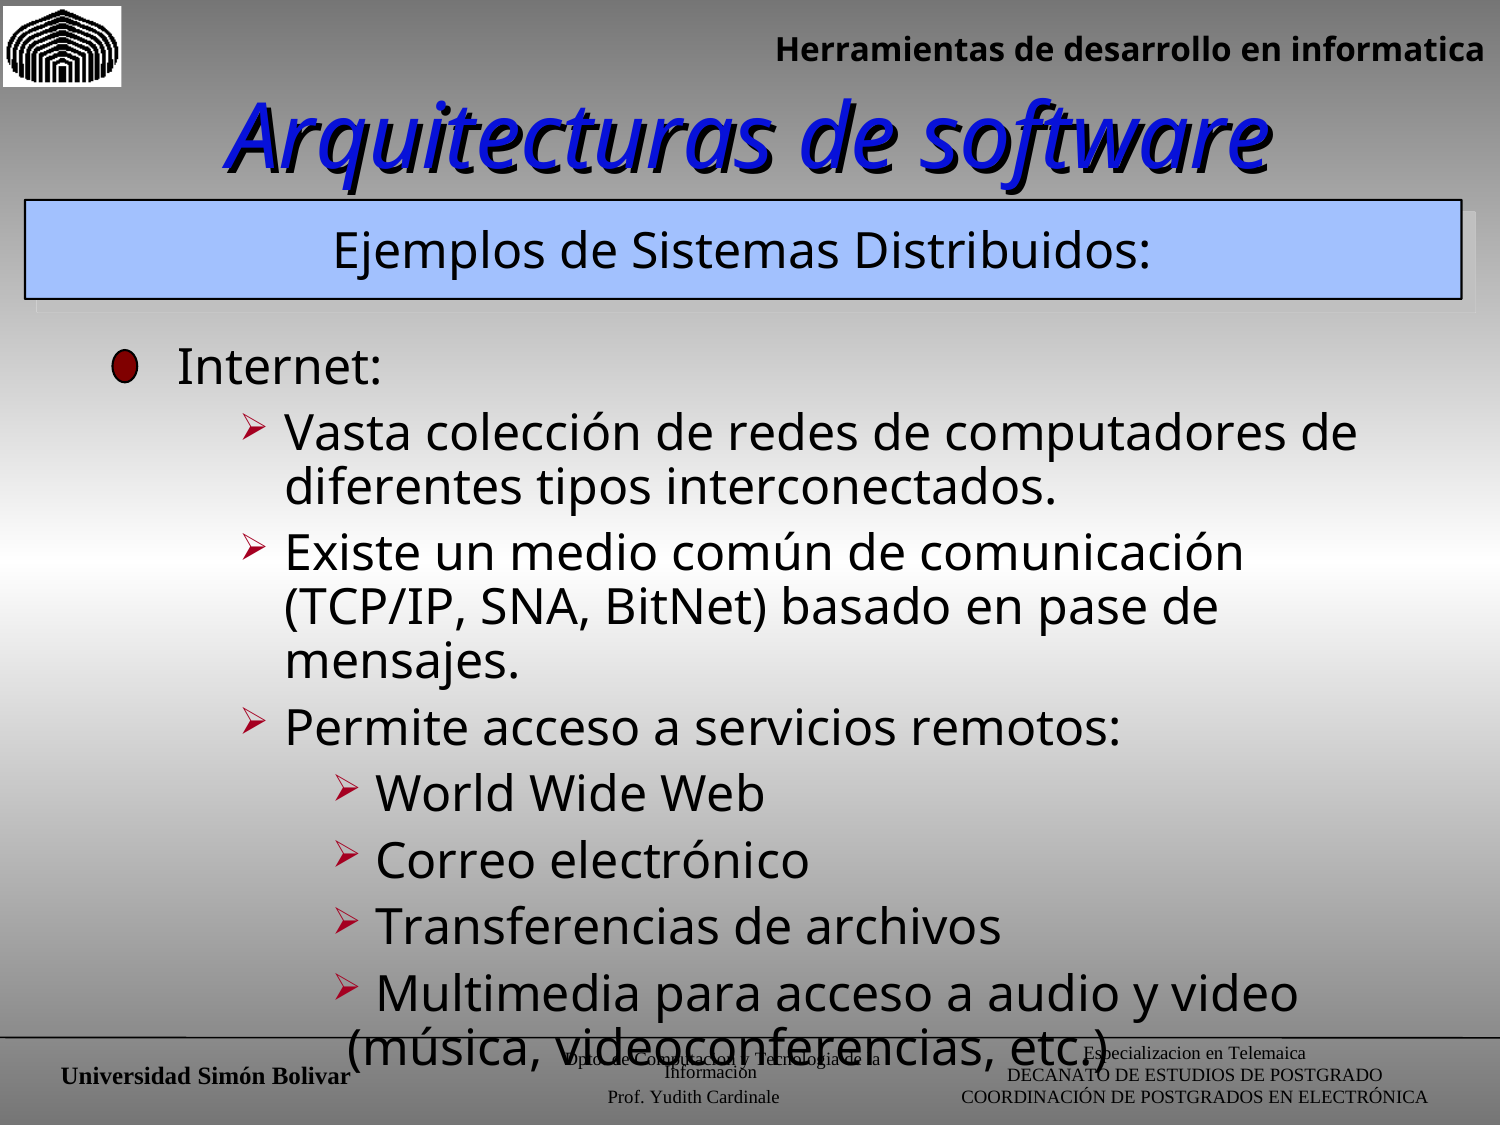

Arquitecturas de software
Ejemplos de Sistemas Distribuidos:
Internet:
Vasta colección de redes de computadores de diferentes tipos interconectados.
Existe un medio común de comunicación (TCP/IP, SNA, BitNet) basado en pase de mensajes.
Permite acceso a servicios remotos:
 World Wide Web
 Correo electrónico
 Transferencias de archivos
 Multimedia para acceso a audio y video (música, videoconferencias, etc.)